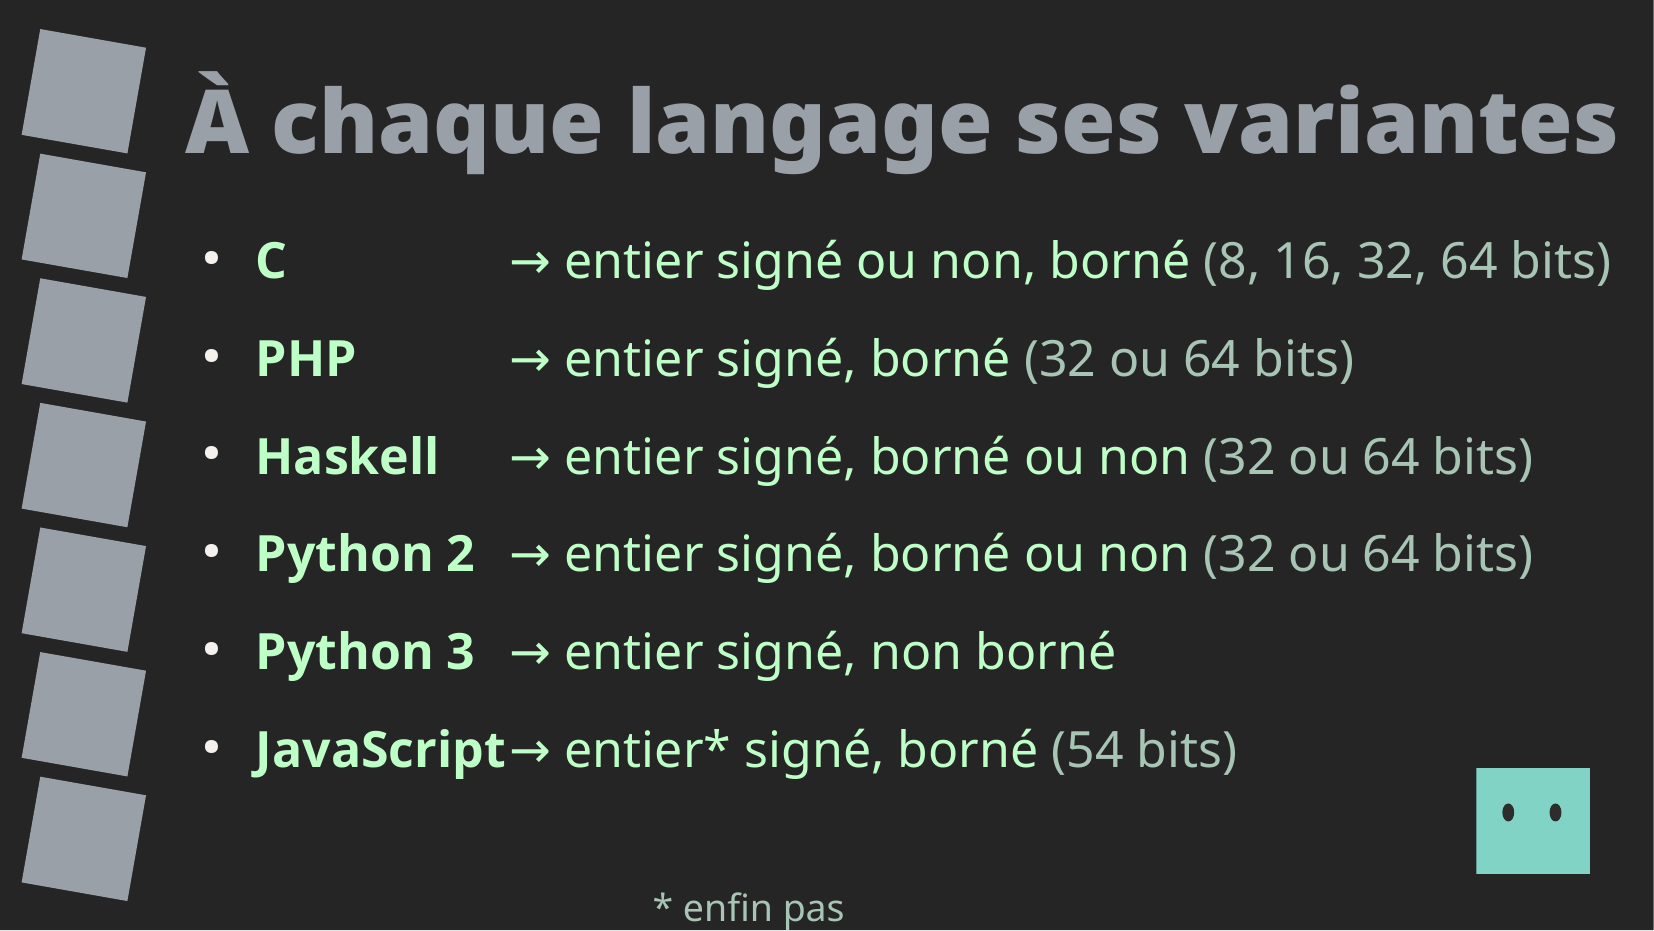

# À chaque langage ses variantes
C 	→ entier signé ou non, borné (8, 16, 32, 64 bits)
PHP 	→ entier signé, borné (32 ou 64 bits)
Haskell 	→ entier signé, borné ou non (32 ou 64 bits)
Python 2 	→ entier signé, borné ou non (32 ou 64 bits)
Python 3 	→ entier signé, non borné
JavaScript	→ entier* signé, borné (54 bits)
* enfin pas vraiment